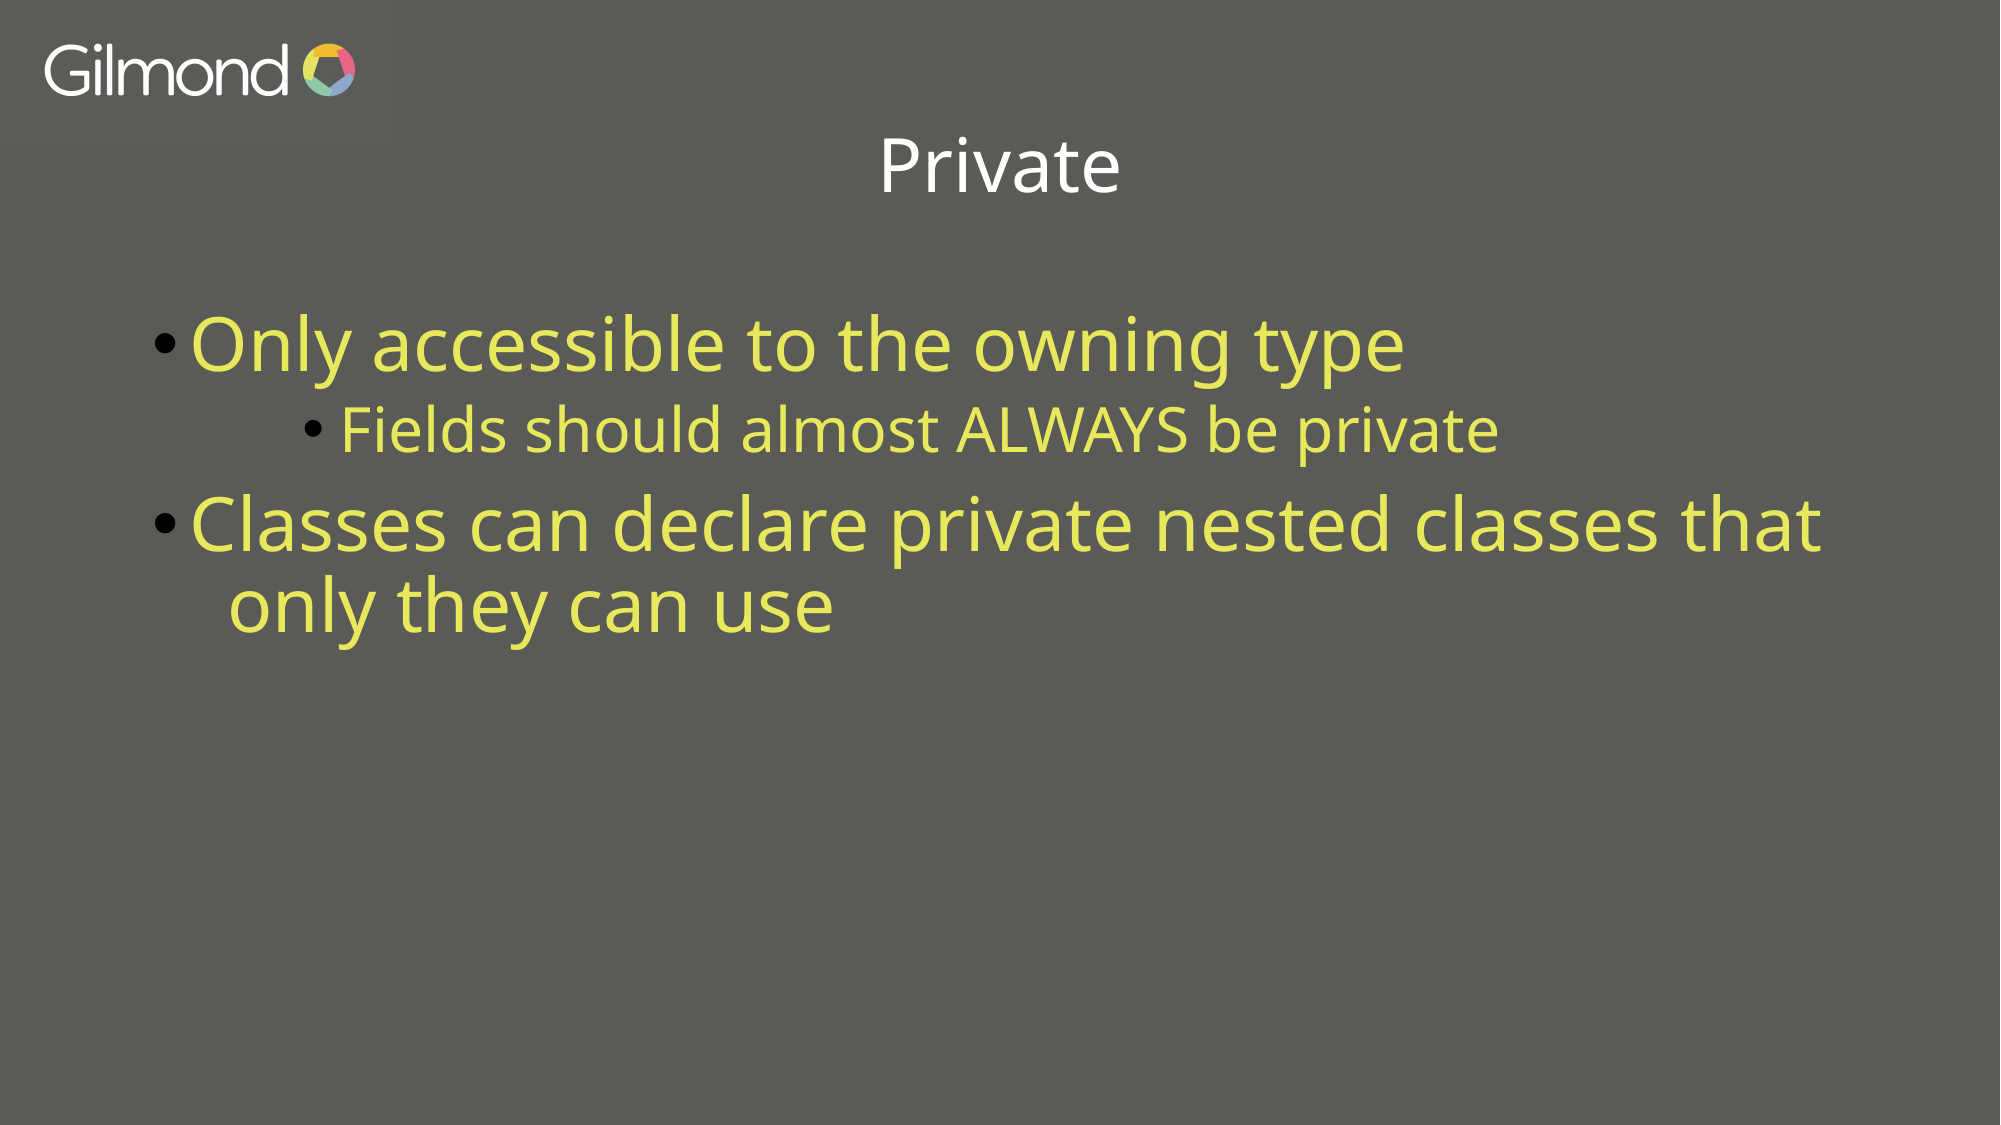

# Private
Only accessible to the owning type
Fields should almost ALWAYS be private
Classes can declare private nested classes that only they can use